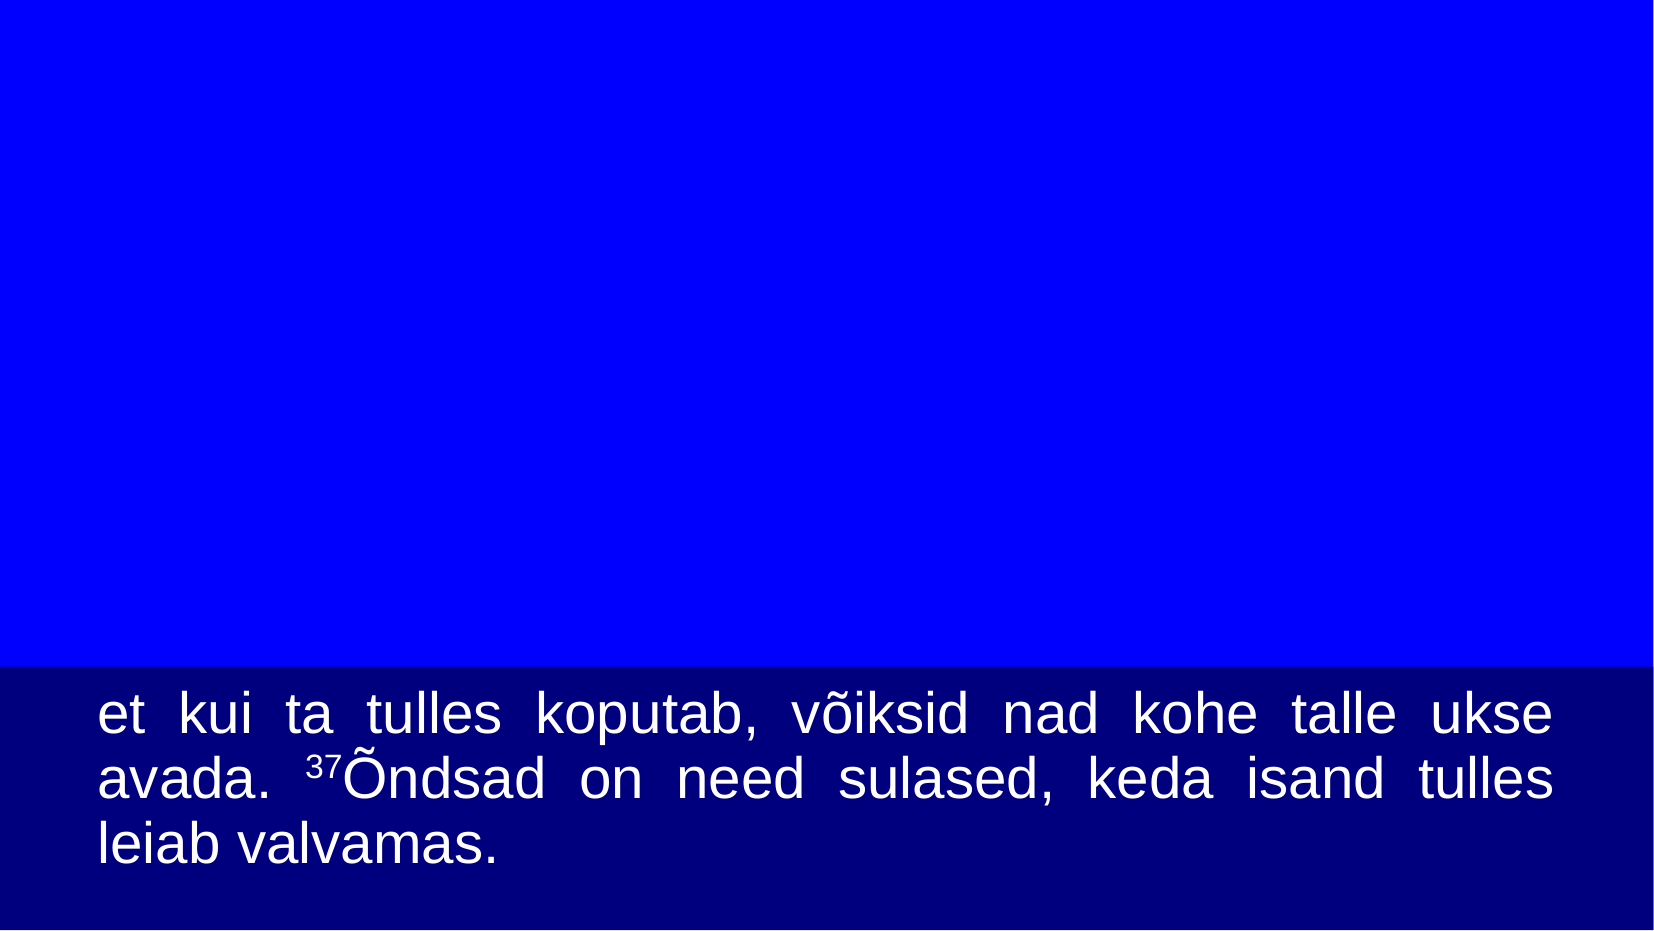

et kui ta tulles koputab, võiksid nad kohe talle ukse avada. 37Õndsad on need sulased, keda isand tulles leiab valvamas.